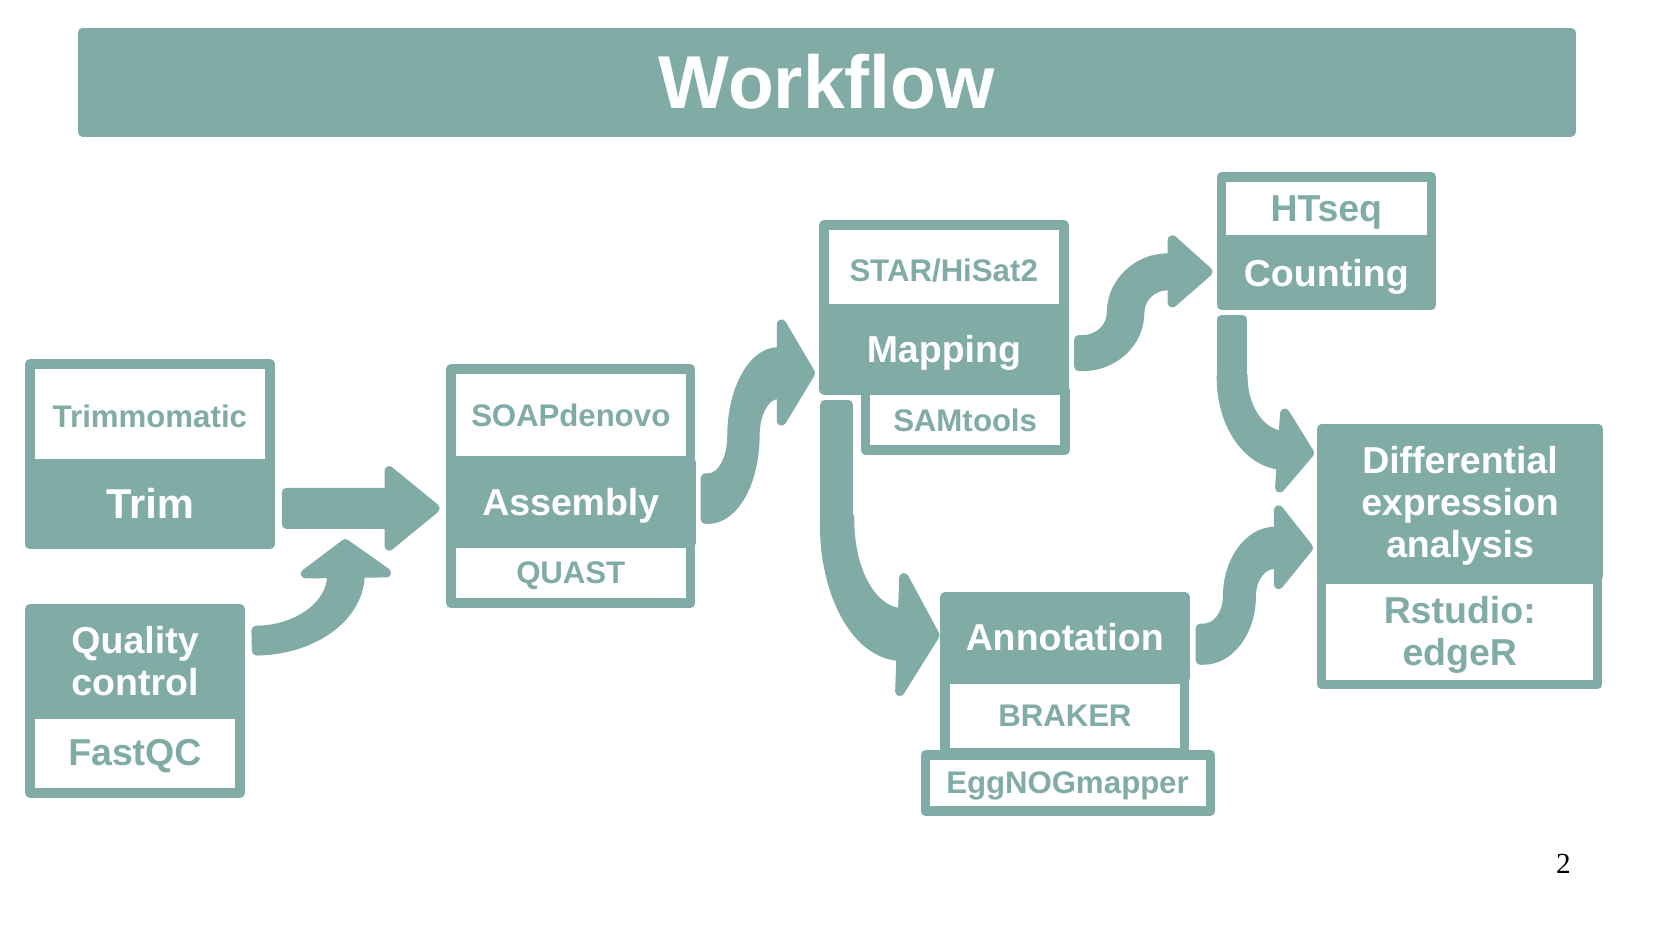

# Workflow
HTseq
STAR/HiSat2
Counting
Mapping
Trimmomatic
SOAPdenovo
SAMtools
Differential expression analysis
Assembly
Trim
QUAST
Rstudio:
edgeR
Annotation
Quality control
BRAKER
FastQC
EggNOGmapper
2